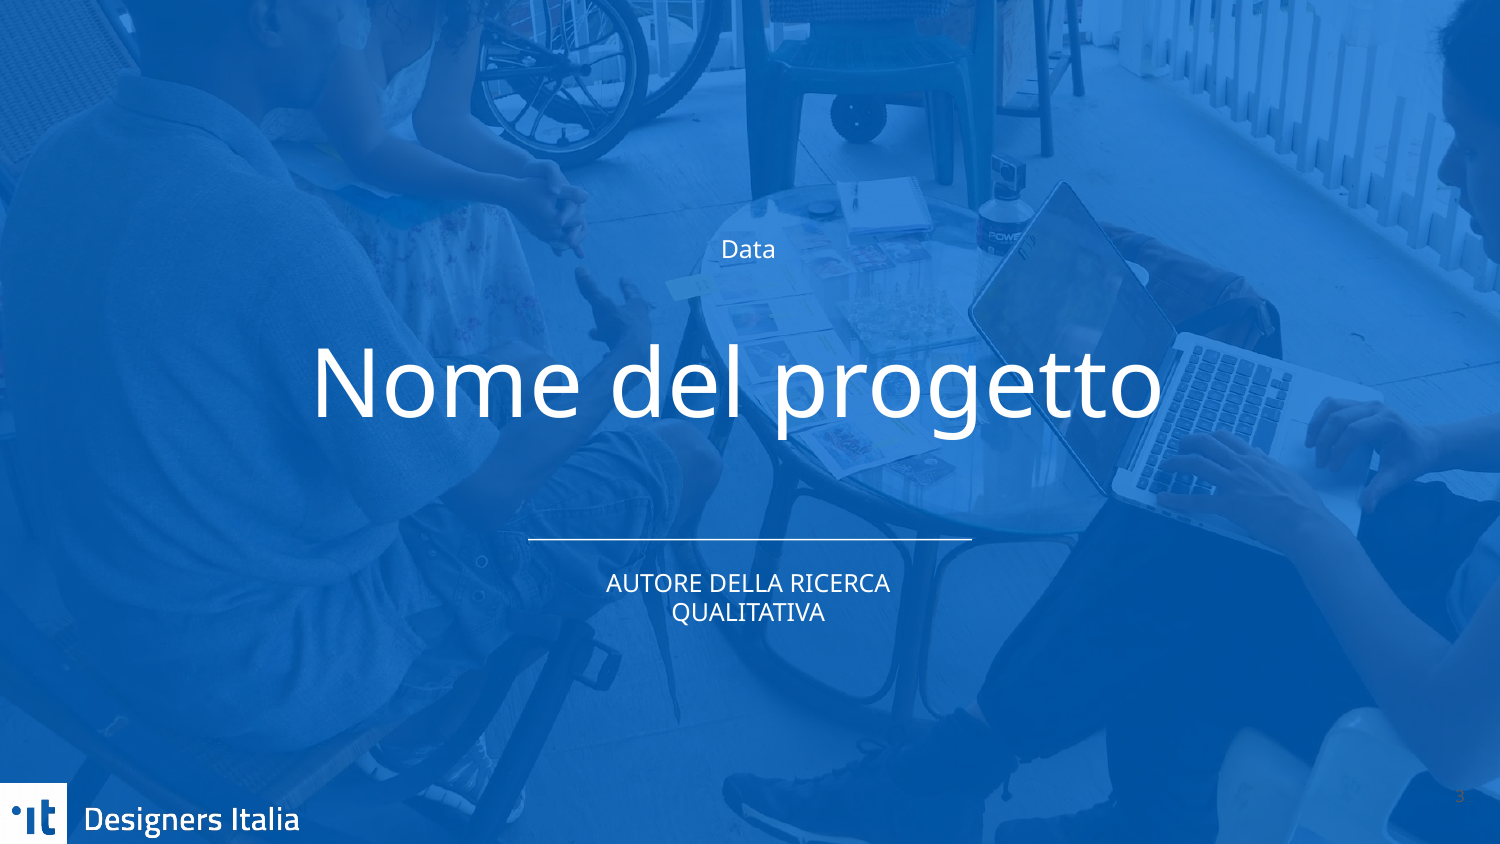

Data
Nome del progetto
AUTORE DELLA RICERCA
QUALITATIVA